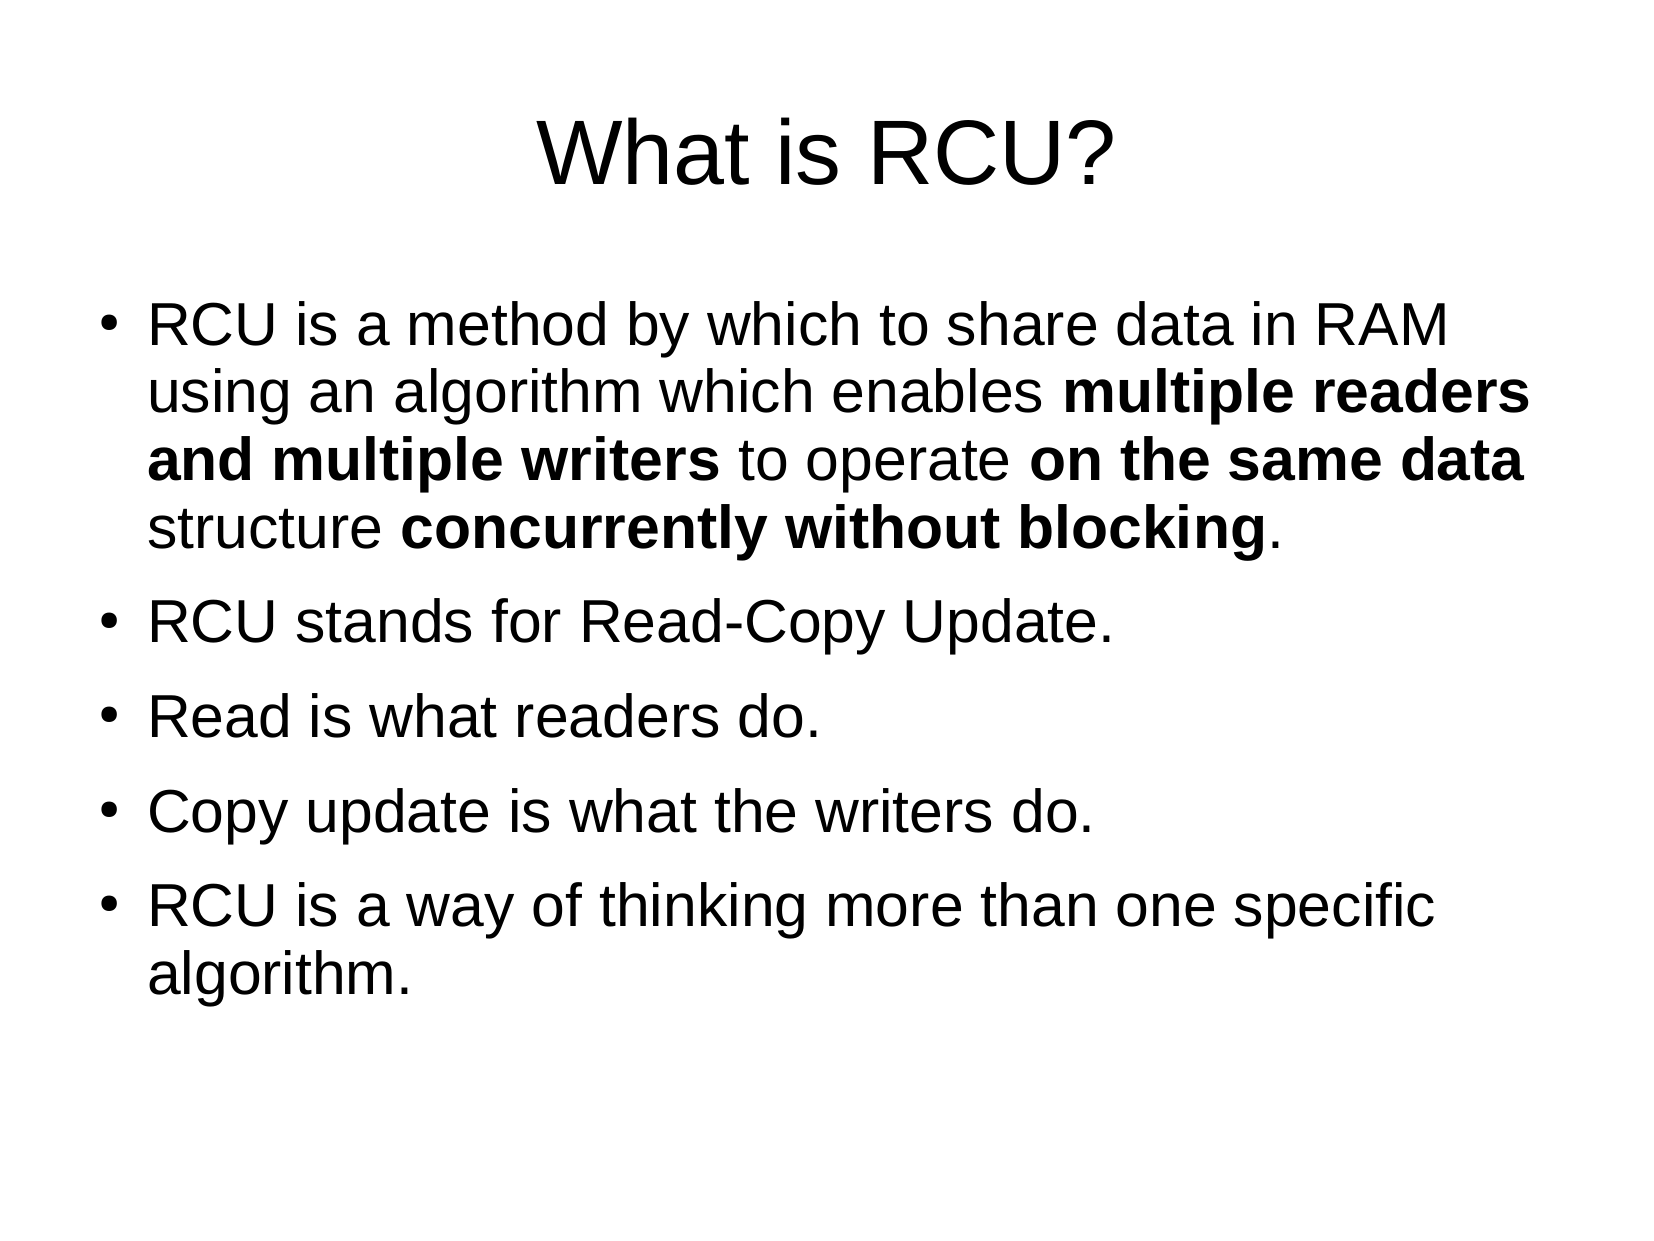

# What is RCU?
RCU is a method by which to share data in RAM using an algorithm which enables multiple readers and multiple writers to operate on the same data structure concurrently without blocking.
RCU stands for Read-Copy Update.
Read is what readers do.
Copy update is what the writers do.
RCU is a way of thinking more than one specific algorithm.